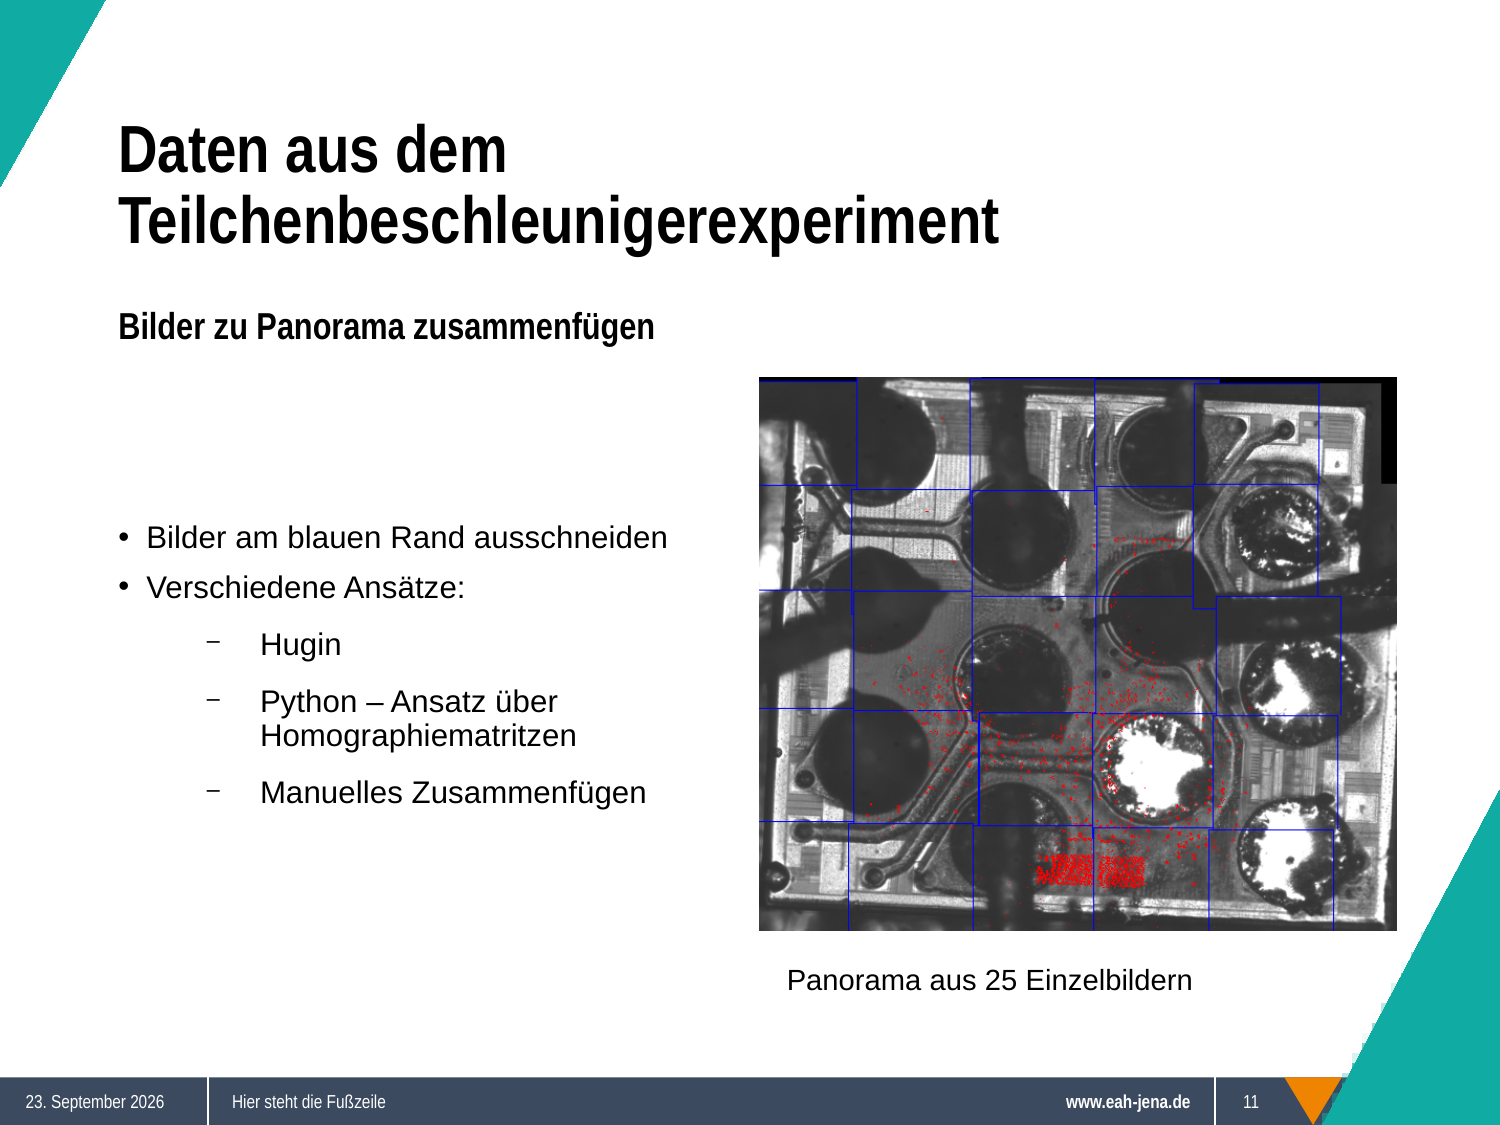

Daten aus dem Teilchenbeschleunigerexperiment
# Bilder zu Panorama zusammenfügen
Bilder am blauen Rand ausschneiden
Verschiedene Ansätze:
Hugin
Python – Ansatz über Homographiematritzen
Manuelles Zusammenfügen
Panorama aus 25 Einzelbildern
Hier steht die Fußzeile
11